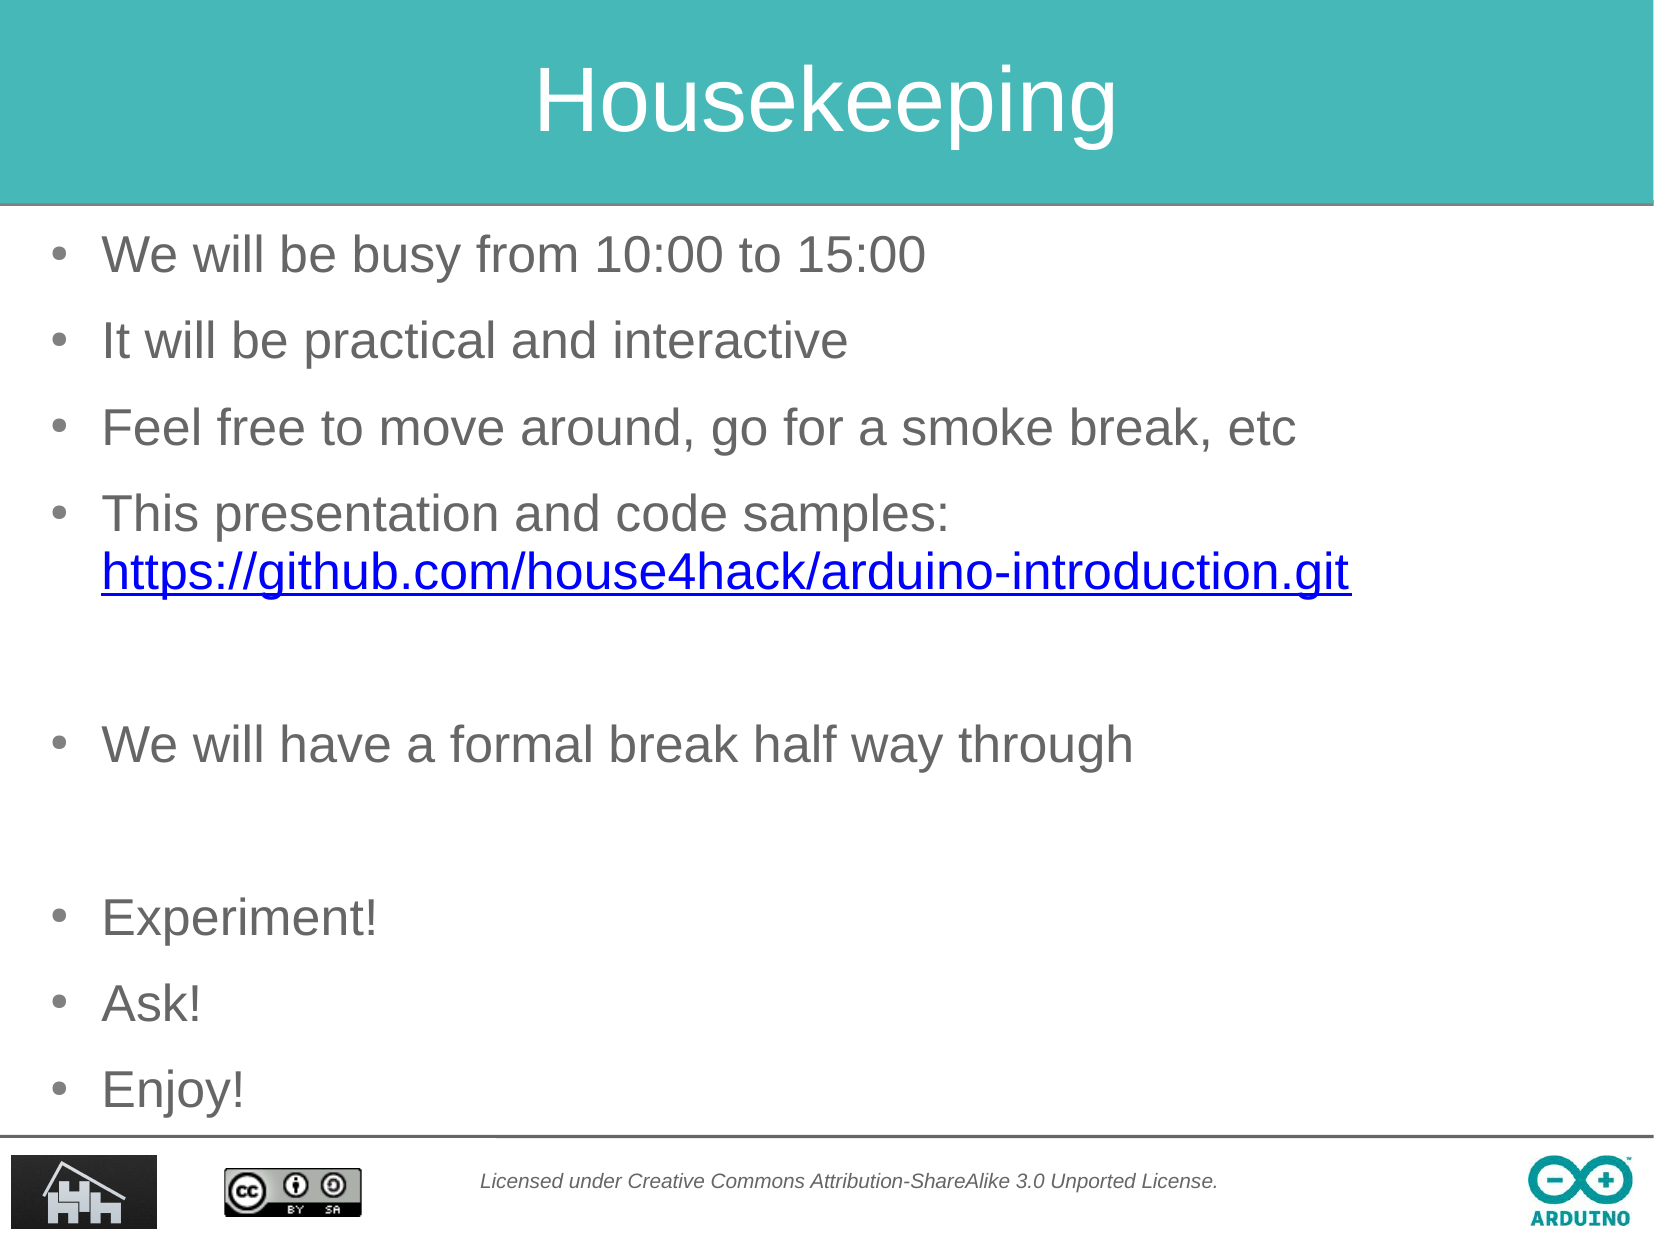

# Housekeeping
We will be busy from 10:00 to 15:00
It will be practical and interactive
Feel free to move around, go for a smoke break, etc
This presentation and code samples: https://github.com/house4hack/arduino-introduction.git
We will have a formal break half way through
Experiment!
Ask!
Enjoy!